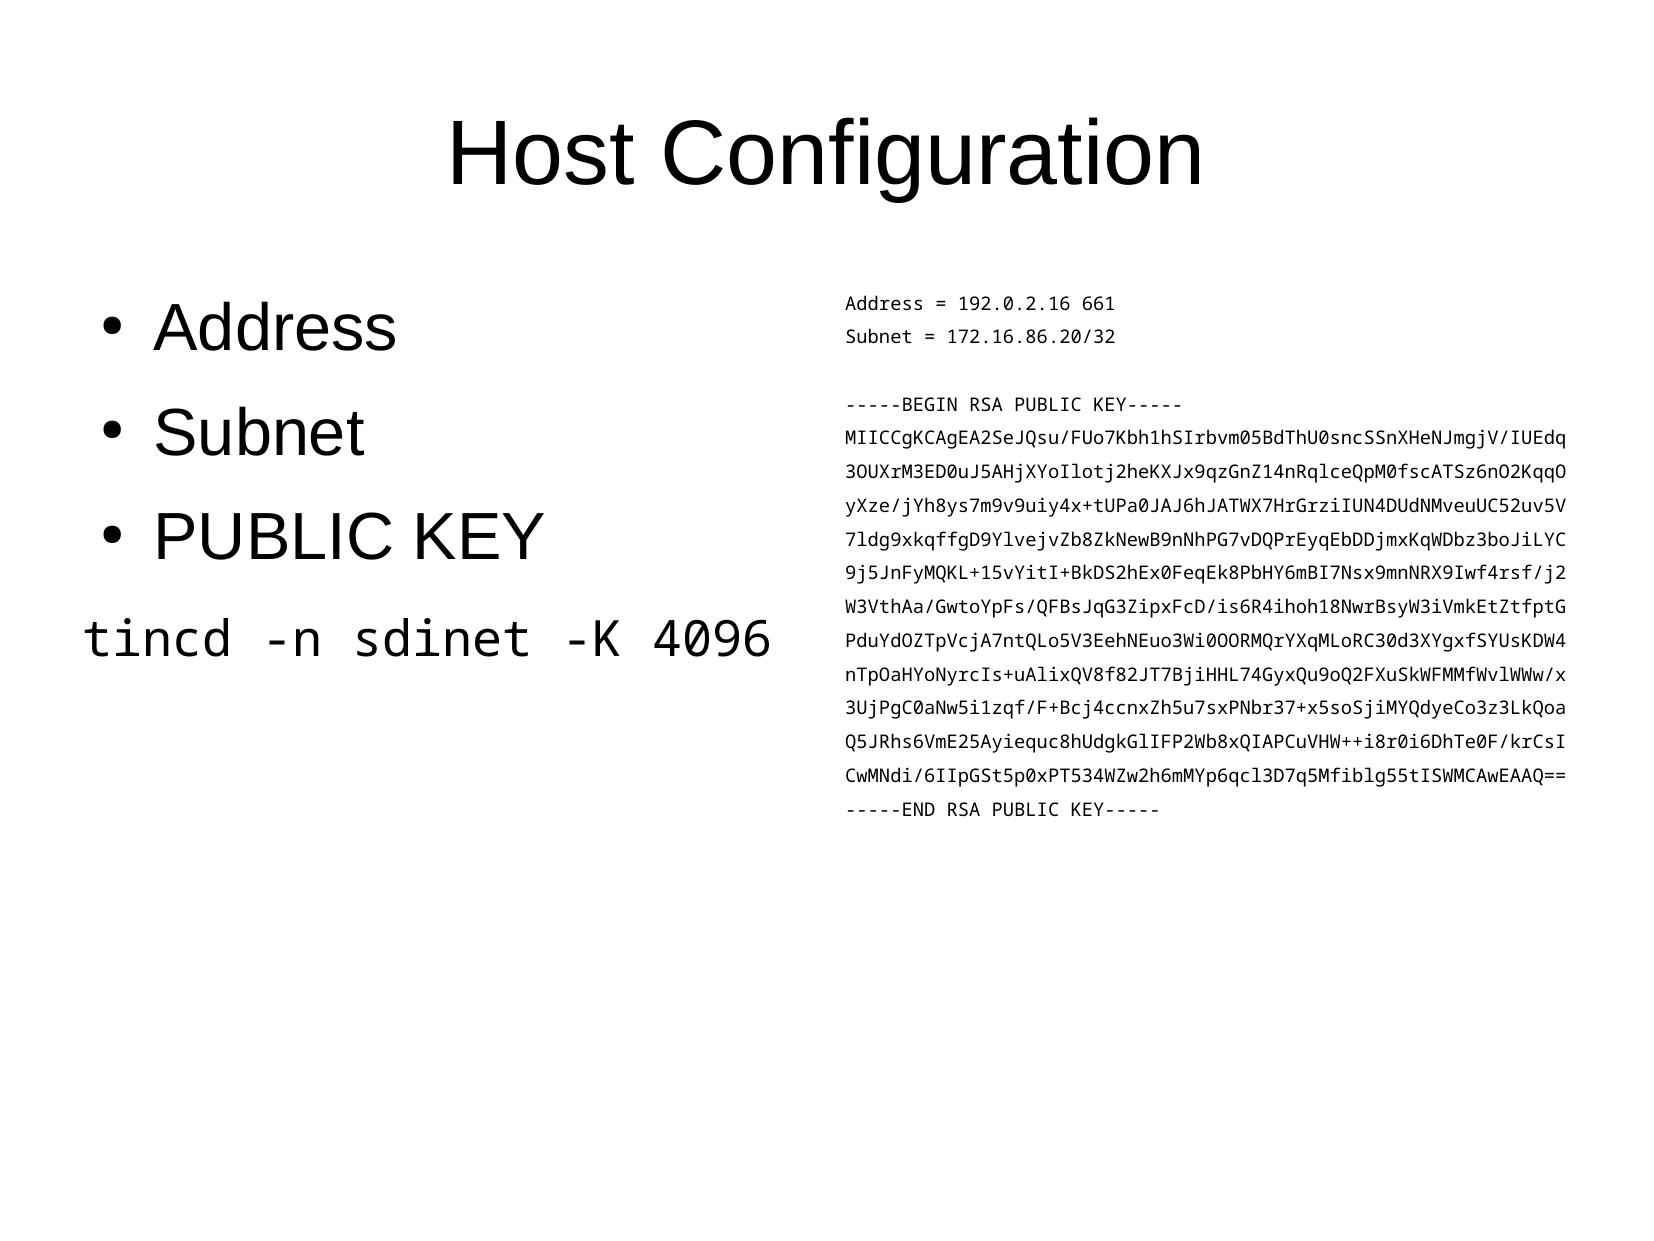

# Host Configuration
Address
Subnet
PUBLIC KEY
tincd -n sdinet -K 4096
Address = 192.0.2.16 661
Subnet = 172.16.86.20/32
-----BEGIN RSA PUBLIC KEY-----
MIICCgKCAgEA2SeJQsu/FUo7Kbh1hSIrbvm05BdThU0sncSSnXHeNJmgjV/IUEdq
3OUXrM3ED0uJ5AHjXYoIlotj2heKXJx9qzGnZ14nRqlceQpM0fscATSz6nO2KqqO
yXze/jYh8ys7m9v9uiy4x+tUPa0JAJ6hJATWX7HrGrziIUN4DUdNMveuUC52uv5V
7ldg9xkqffgD9YlvejvZb8ZkNewB9nNhPG7vDQPrEyqEbDDjmxKqWDbz3boJiLYC
9j5JnFyMQKL+15vYitI+BkDS2hEx0FeqEk8PbHY6mBI7Nsx9mnNRX9Iwf4rsf/j2
W3VthAa/GwtoYpFs/QFBsJqG3ZipxFcD/is6R4ihoh18NwrBsyW3iVmkEtZtfptG
PduYdOZTpVcjA7ntQLo5V3EehNEuo3Wi0OORMQrYXqMLoRC30d3XYgxfSYUsKDW4
nTpOaHYoNyrcIs+uAlixQV8f82JT7BjiHHL74GyxQu9oQ2FXuSkWFMMfWvlWWw/x
3UjPgC0aNw5i1zqf/F+Bcj4ccnxZh5u7sxPNbr37+x5soSjiMYQdyeCo3z3LkQoa
Q5JRhs6VmE25Ayiequc8hUdgkGlIFP2Wb8xQIAPCuVHW++i8r0i6DhTe0F/krCsI
CwMNdi/6IIpGSt5p0xPT534WZw2h6mMYp6qcl3D7q5Mfiblg55tISWMCAwEAAQ==
-----END RSA PUBLIC KEY-----